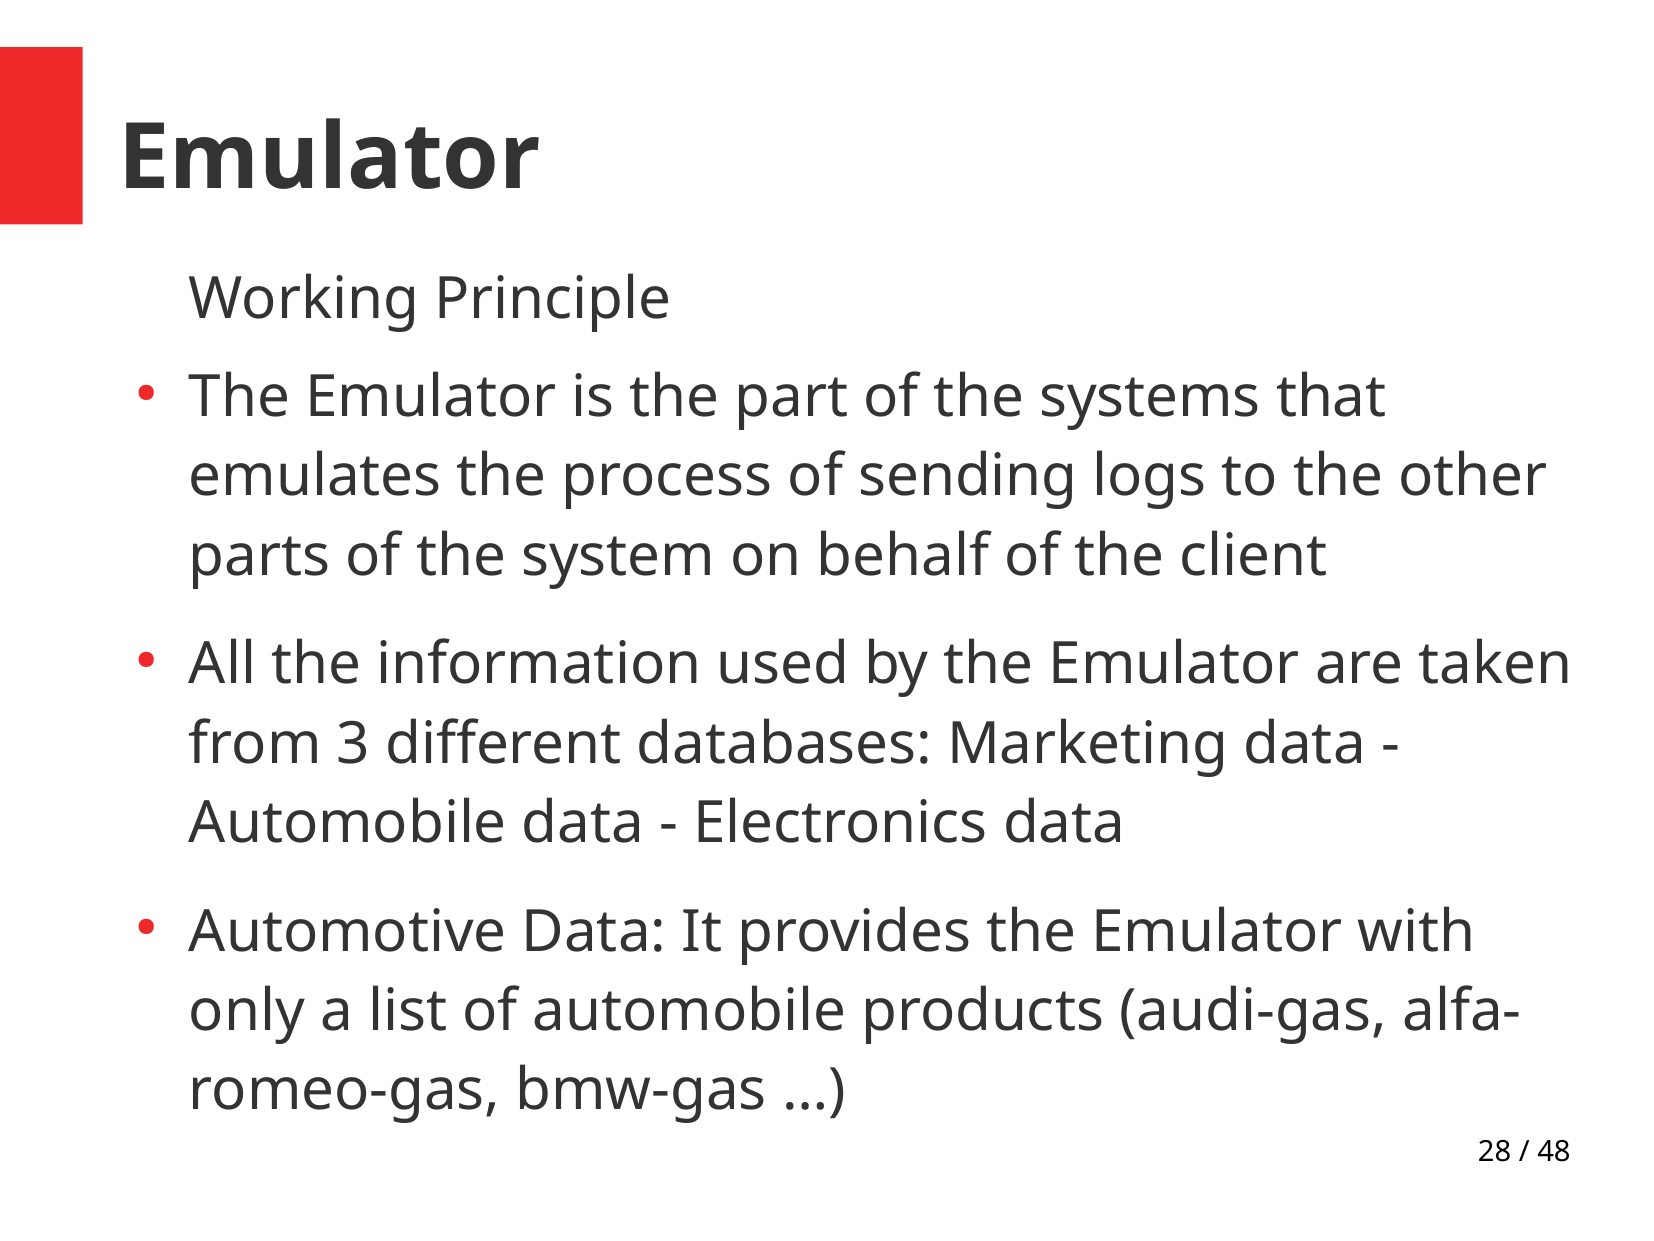

# Emulator
Working Principle
The Emulator is the part of the systems that emulates the process of sending logs to the other parts of the system on behalf of the client
All the information used by the Emulator are taken from 3 different databases: Marketing data - Automobile data - Electronics data
Automotive Data: It provides the Emulator with only a list of automobile products (audi-gas, alfa-romeo-gas, bmw-gas …)
28